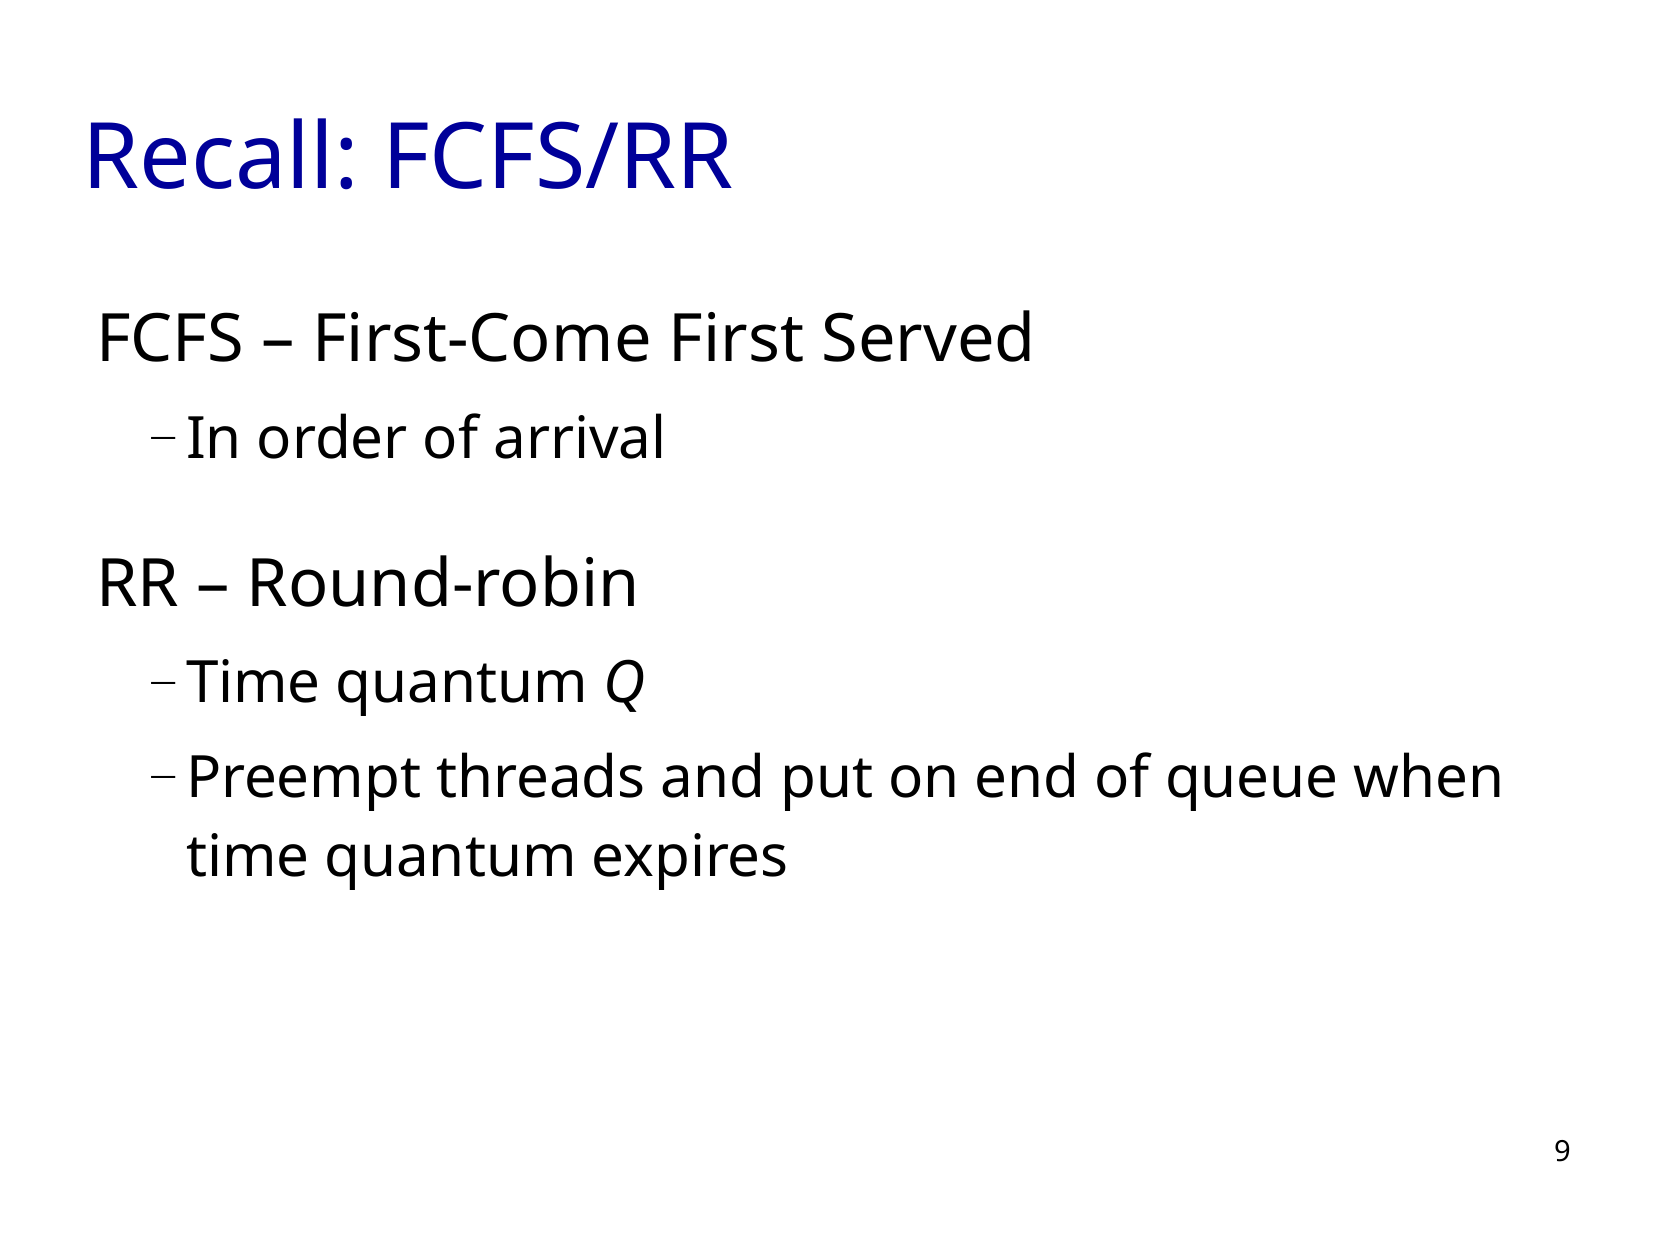

# Recall: FCFS/RR
FCFS – First-Come First Served
In order of arrival
RR – Round-robin
Time quantum Q
Preempt threads and put on end of queue when time quantum expires
9